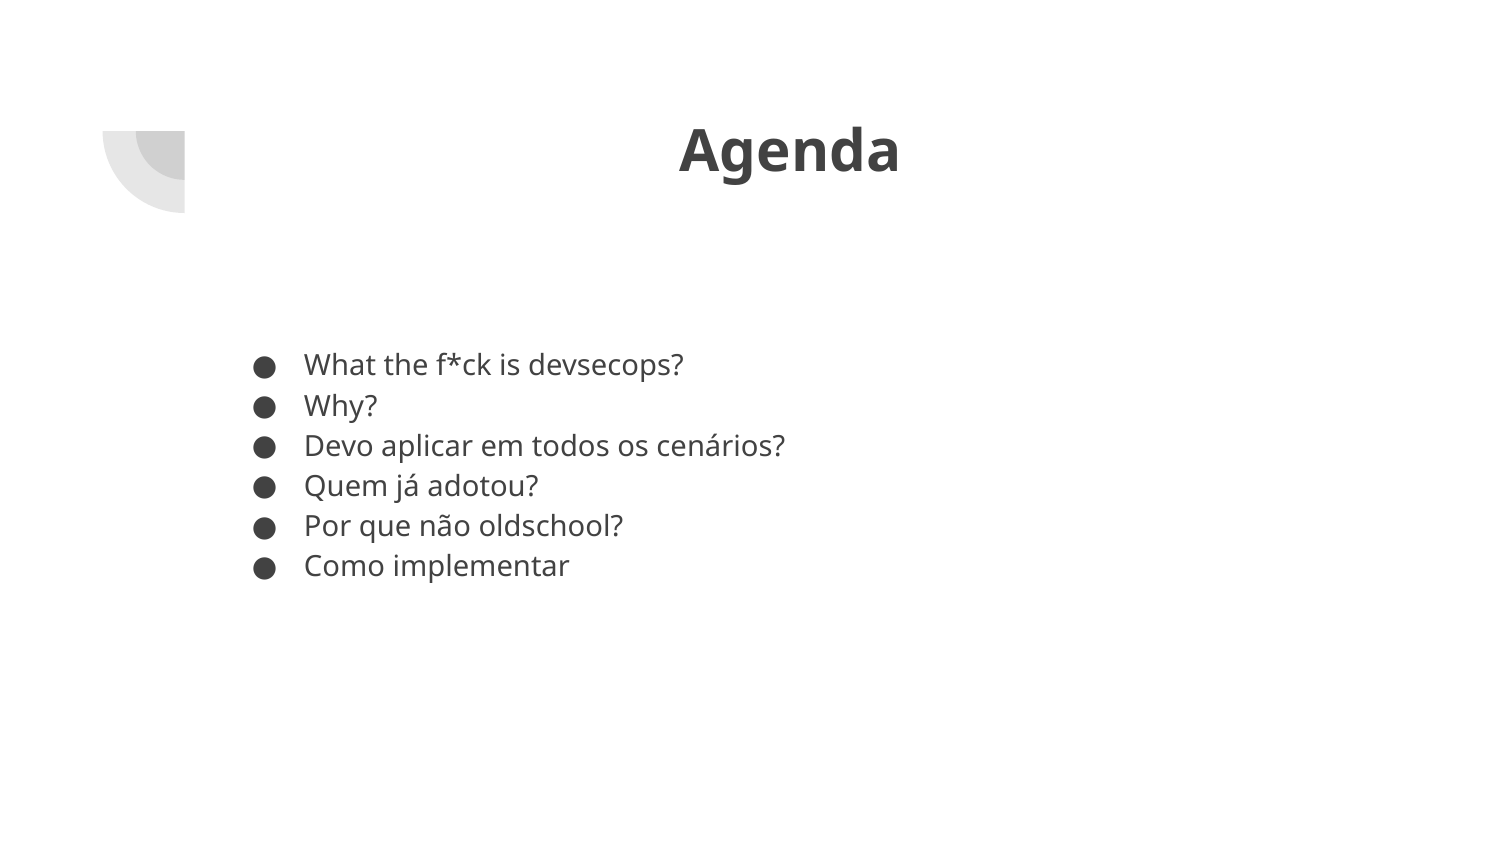

# Agenda
What the f*ck is devsecops?
Why?
Devo aplicar em todos os cenários?
Quem já adotou?
Por que não oldschool?
Como implementar